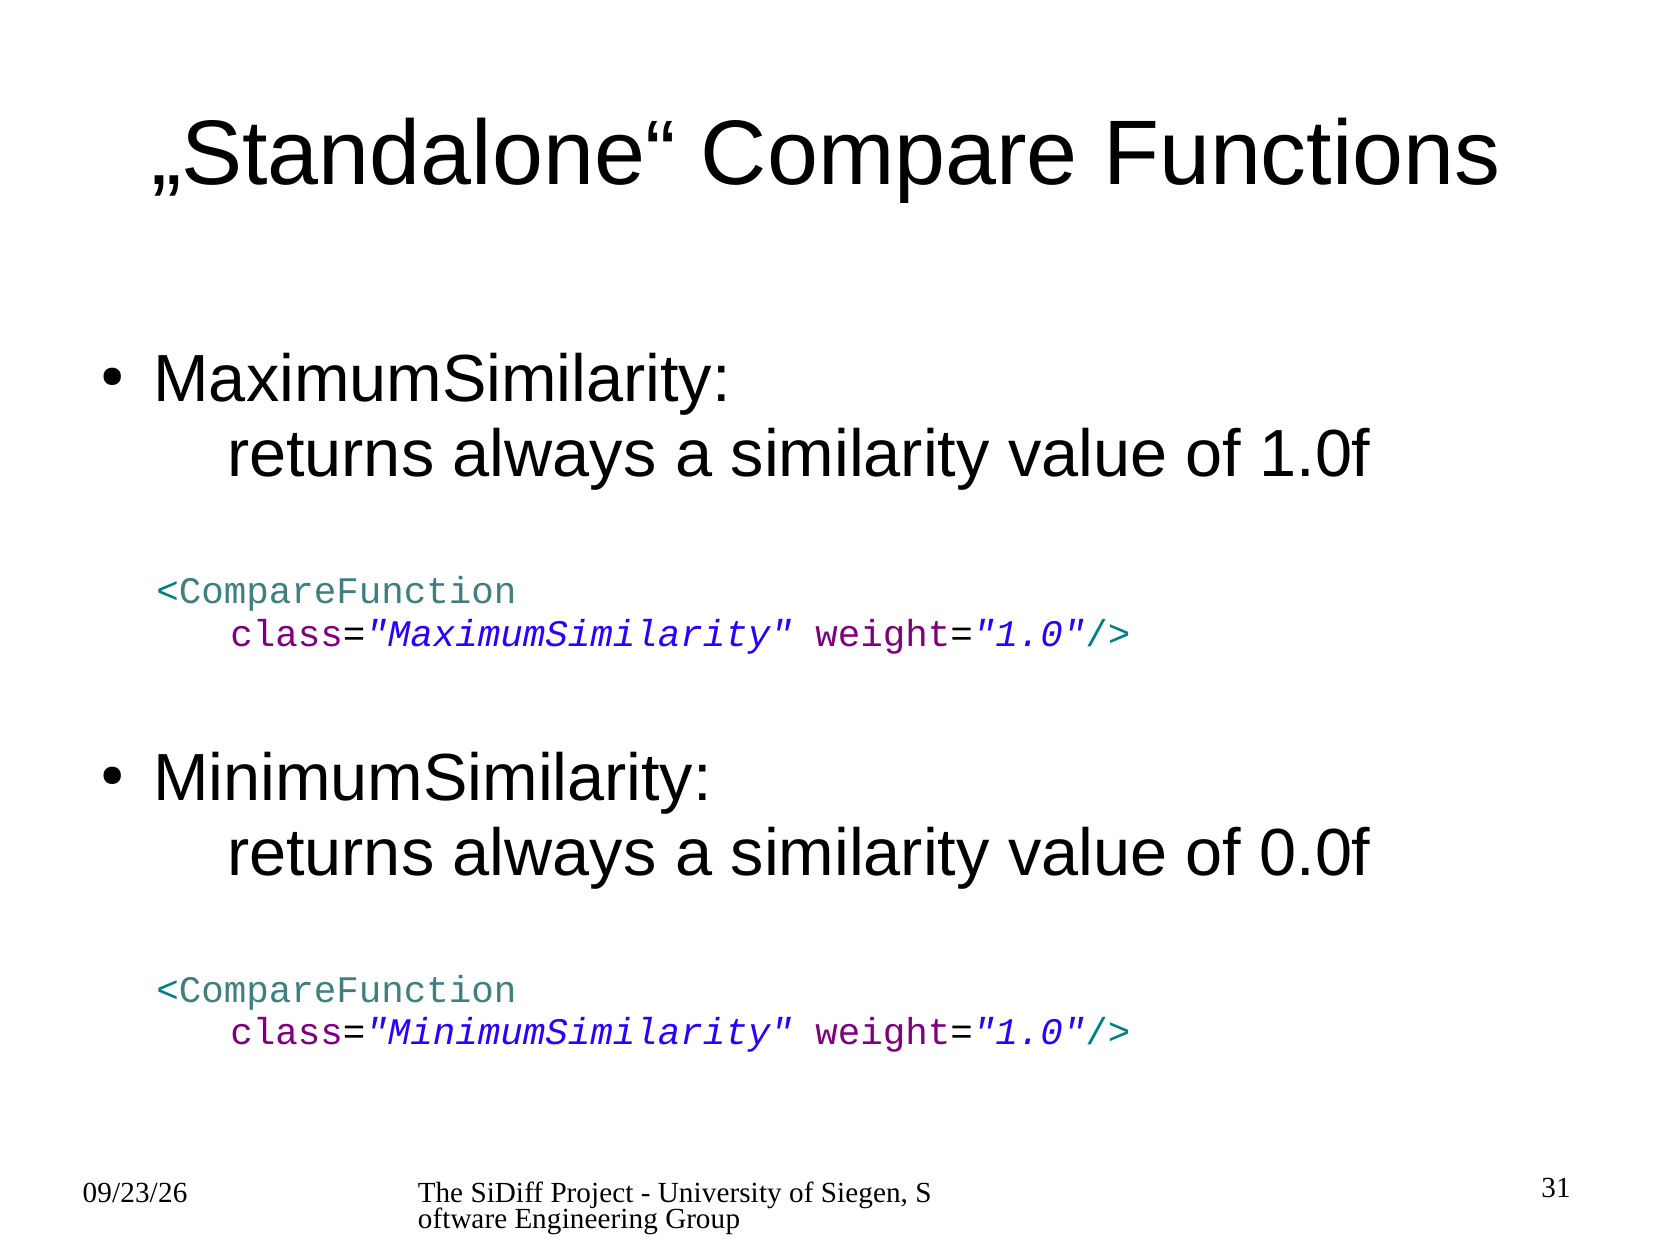

# „Standalone“ Compare Functions
MaximumSimilarity:
	returns always a similarity value of 1.0f
 	<CompareFunction
		class="MaximumSimilarity" weight="1.0"/>
MinimumSimilarity:
	returns always a similarity value of 0.0f
 	<CompareFunction
		class="MinimumSimilarity" weight="1.0"/>
31
The SiDiff Project - University of Siegen, Software Engineering Group